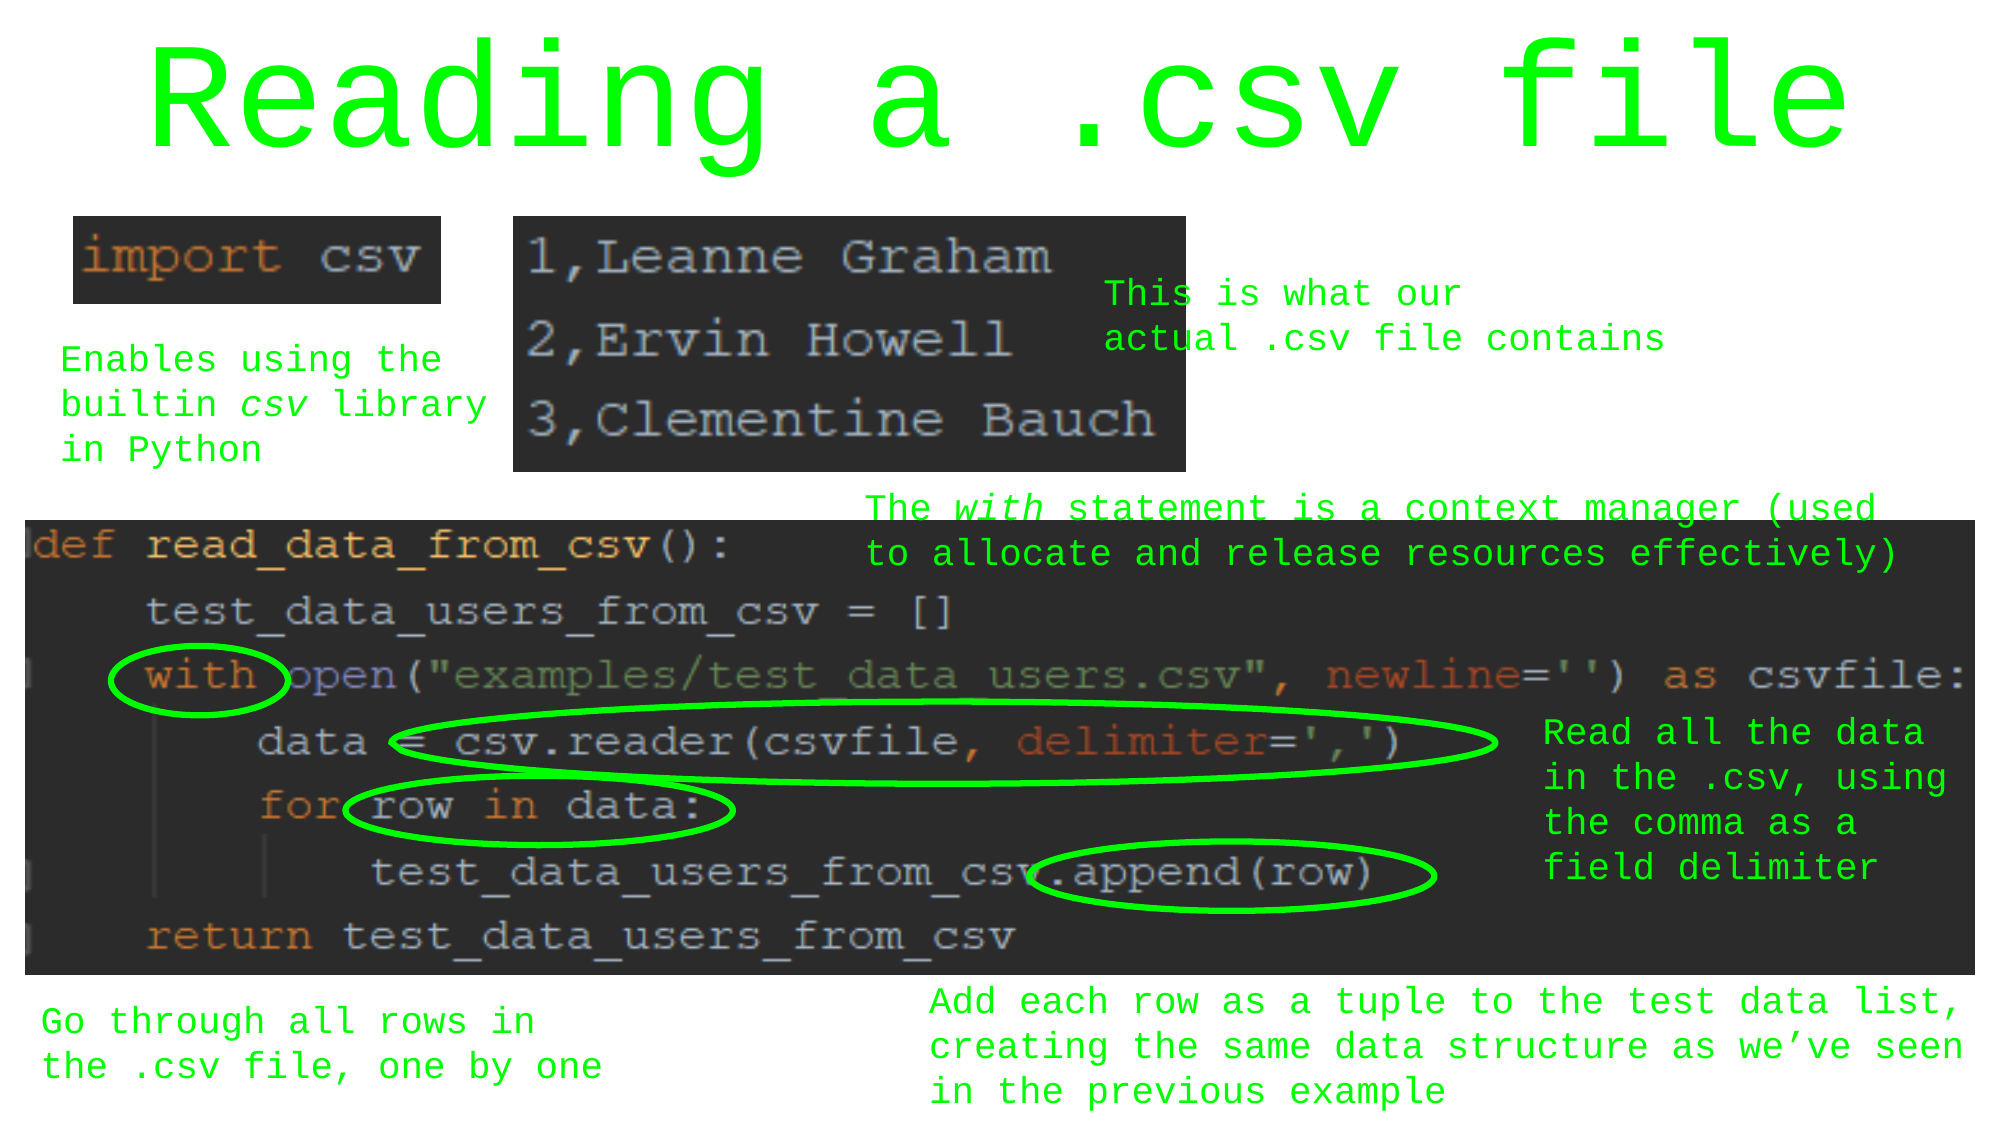

# Reading a .csv file
This is what our actual .csv file contains
Enables using the builtin csv library in Python
The with statement is a context manager (used to allocate and release resources effectively)
Read all the data in the .csv, using the comma as a field delimiter
Add each row as a tuple to the test data list, creating the same data structure as we’ve seen in the previous example
Go through all rows in the .csv file, one by one